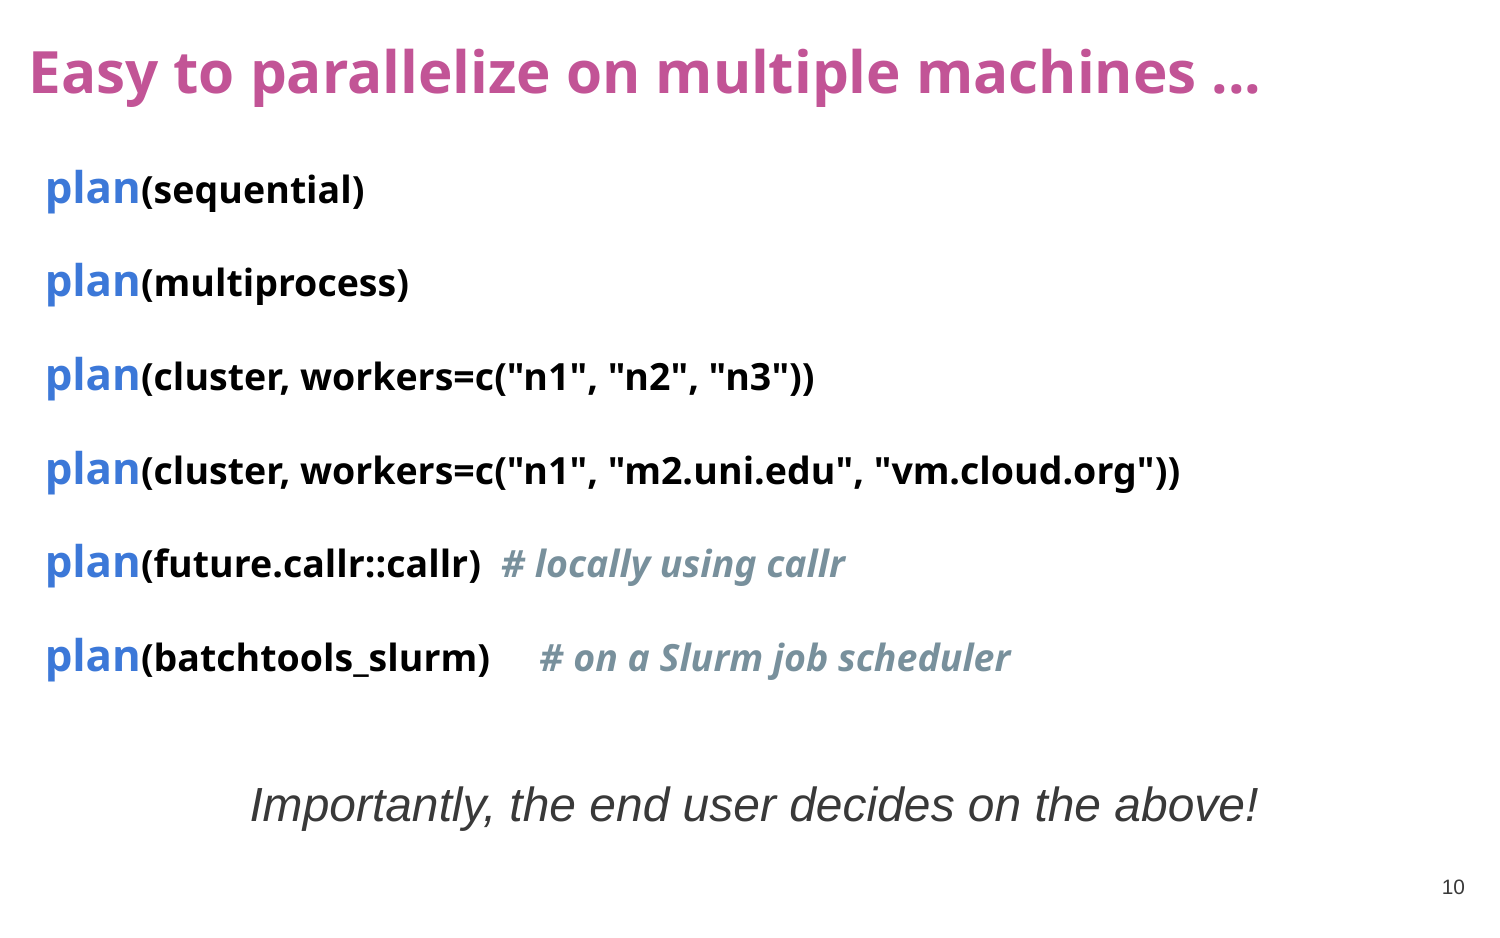

# Easy to parallelize on multiple machines ...
plan(sequential)
plan(multiprocess)
plan(cluster, workers=c("n1", "n2", "n3"))
plan(cluster, workers=c("n1", "m2.uni.edu", "vm.cloud.org"))
plan(future.callr::callr) # locally using callr
plan(batchtools_slurm) # on a Slurm job scheduler
Importantly, the end user decides on the above!